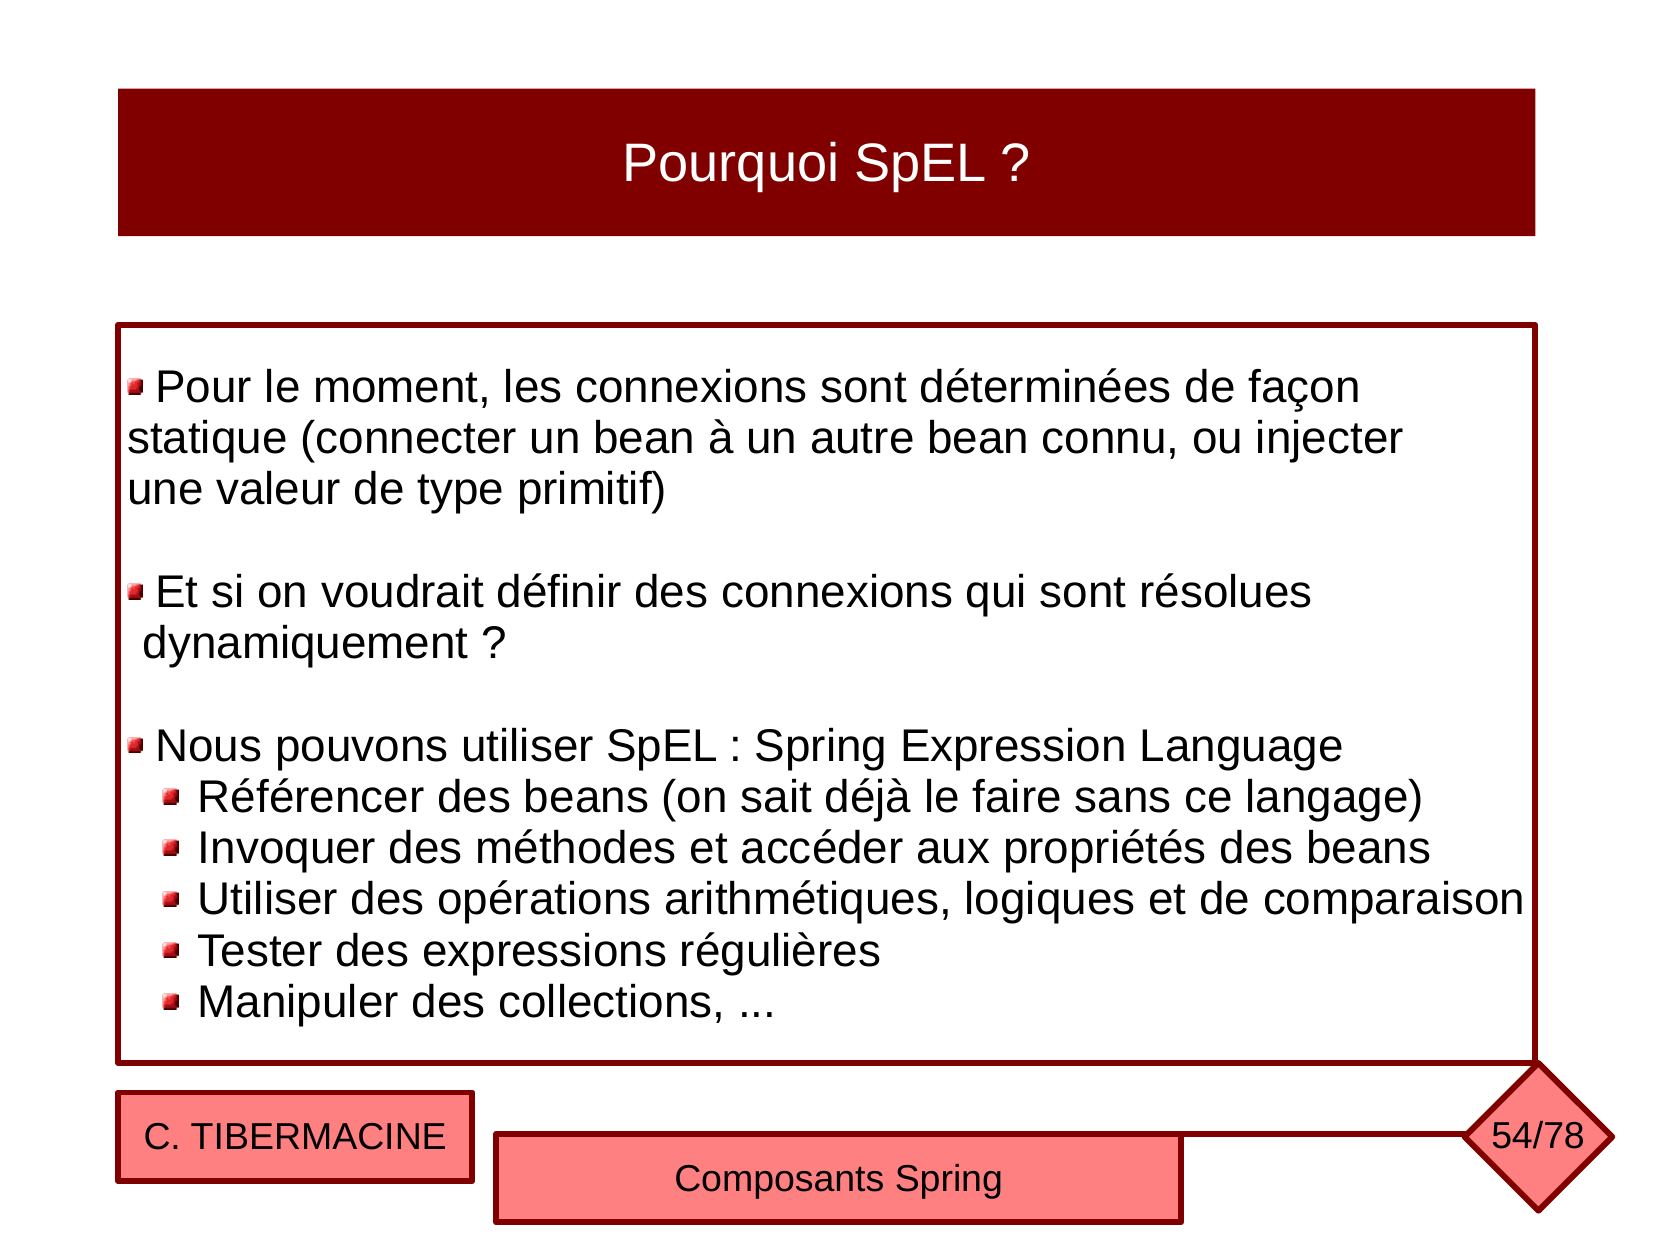

Pourquoi SpEL ?
 Pour le moment, les connexions sont déterminées de façon
statique (connecter un bean à un autre bean connu, ou injecter
une valeur de type primitif)
 Et si on voudrait définir des connexions qui sont résolues
dynamiquement ?
 Nous pouvons utiliser SpEL : Spring Expression Language
Référencer des beans (on sait déjà le faire sans ce langage)
Invoquer des méthodes et accéder aux propriétés des beans
Utiliser des opérations arithmétiques, logiques et de comparaison
Tester des expressions régulières
Manipuler des collections, ...
C. TIBERMACINE
Composants Spring